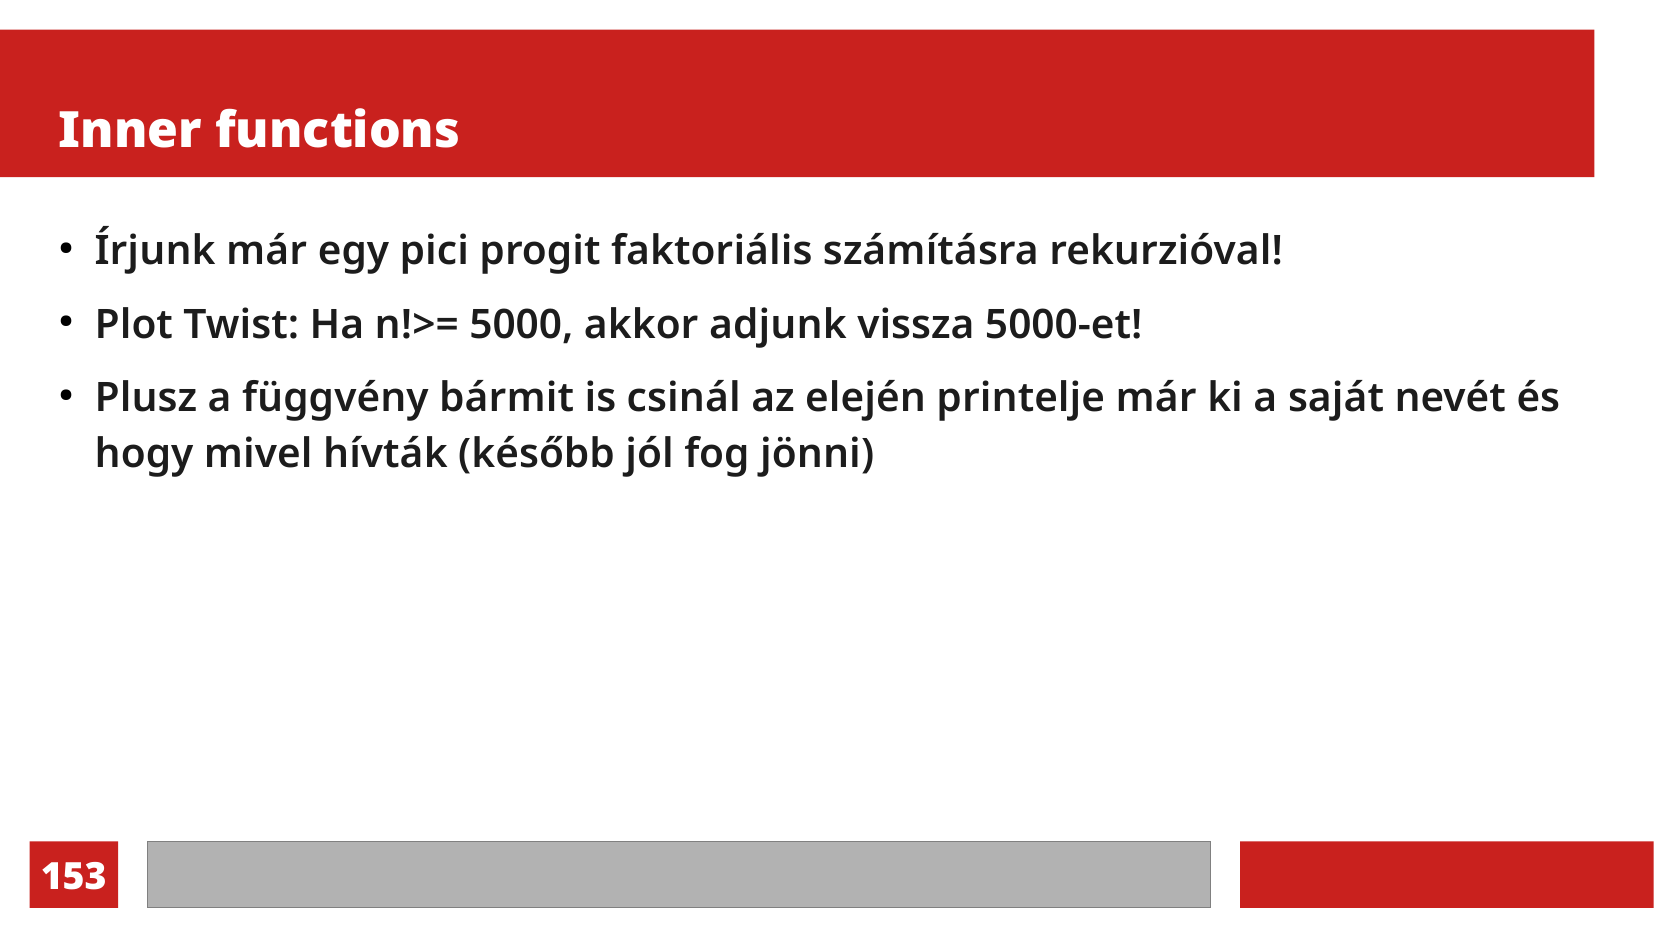

# Inner functions
Írjunk már egy pici progit faktoriális számításra rekurzióval!
Plot Twist: Ha n!>= 5000, akkor adjunk vissza 5000-et!
Plusz a függvény bármit is csinál az elején printelje már ki a saját nevét és hogy mivel hívták (később jól fog jönni)
153